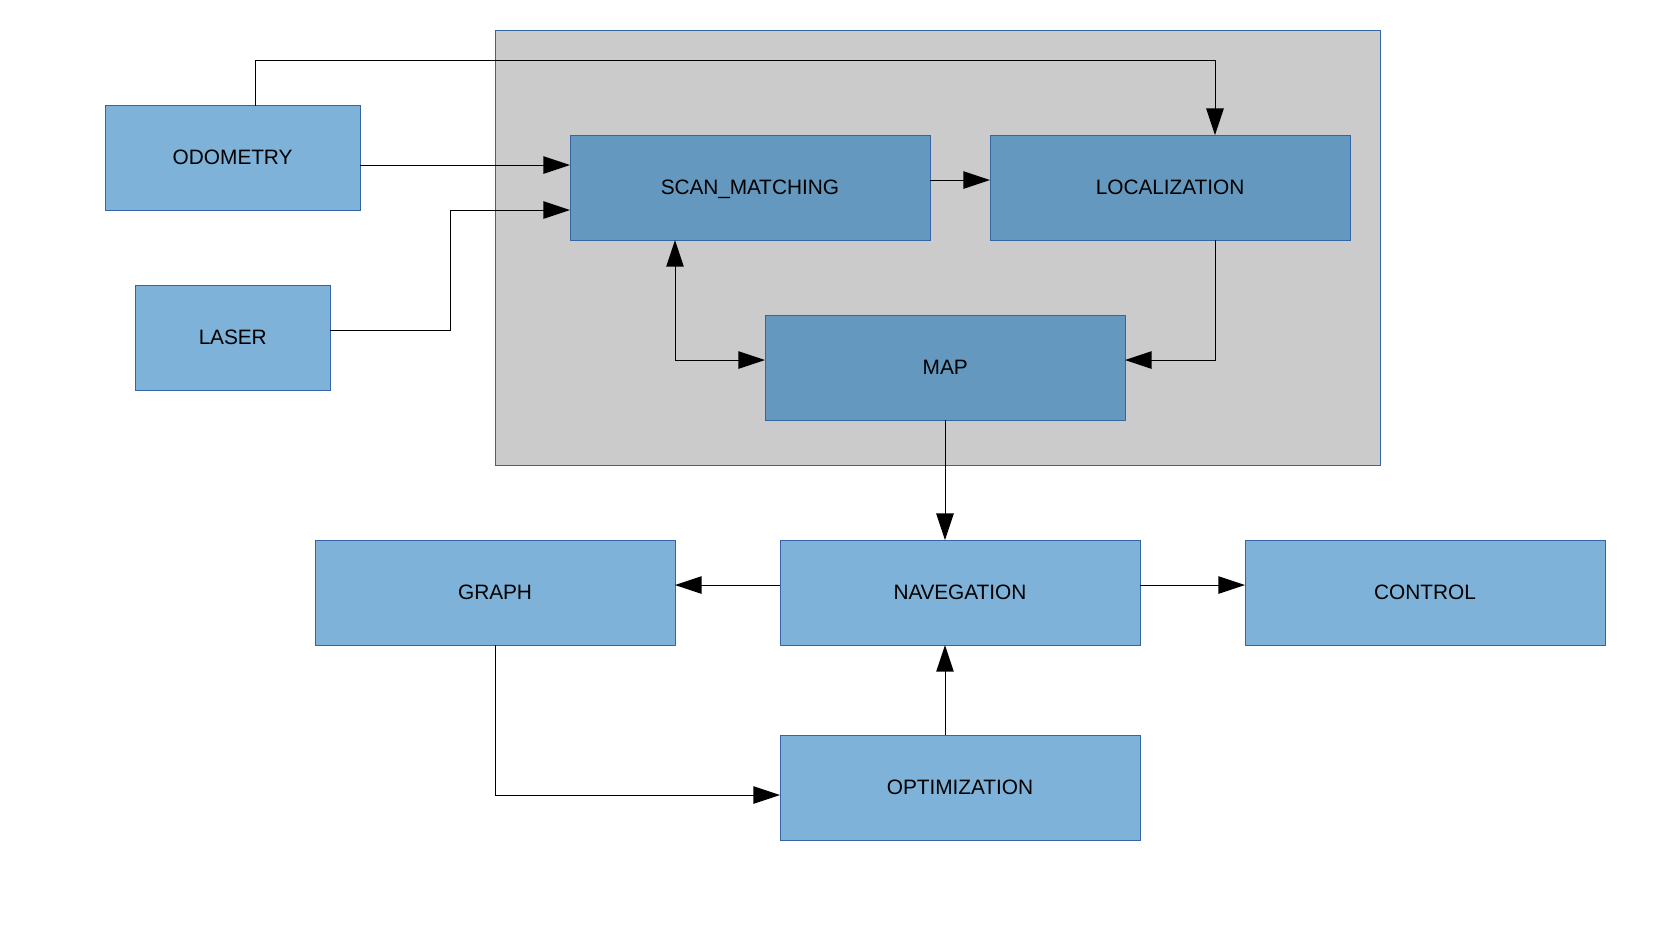

ODOMETRY
SCAN_MATCHING
LOCALIZATION
LASER
MAP
GRAPH
NAVEGATION
CONTROL
OPTIMIZATION